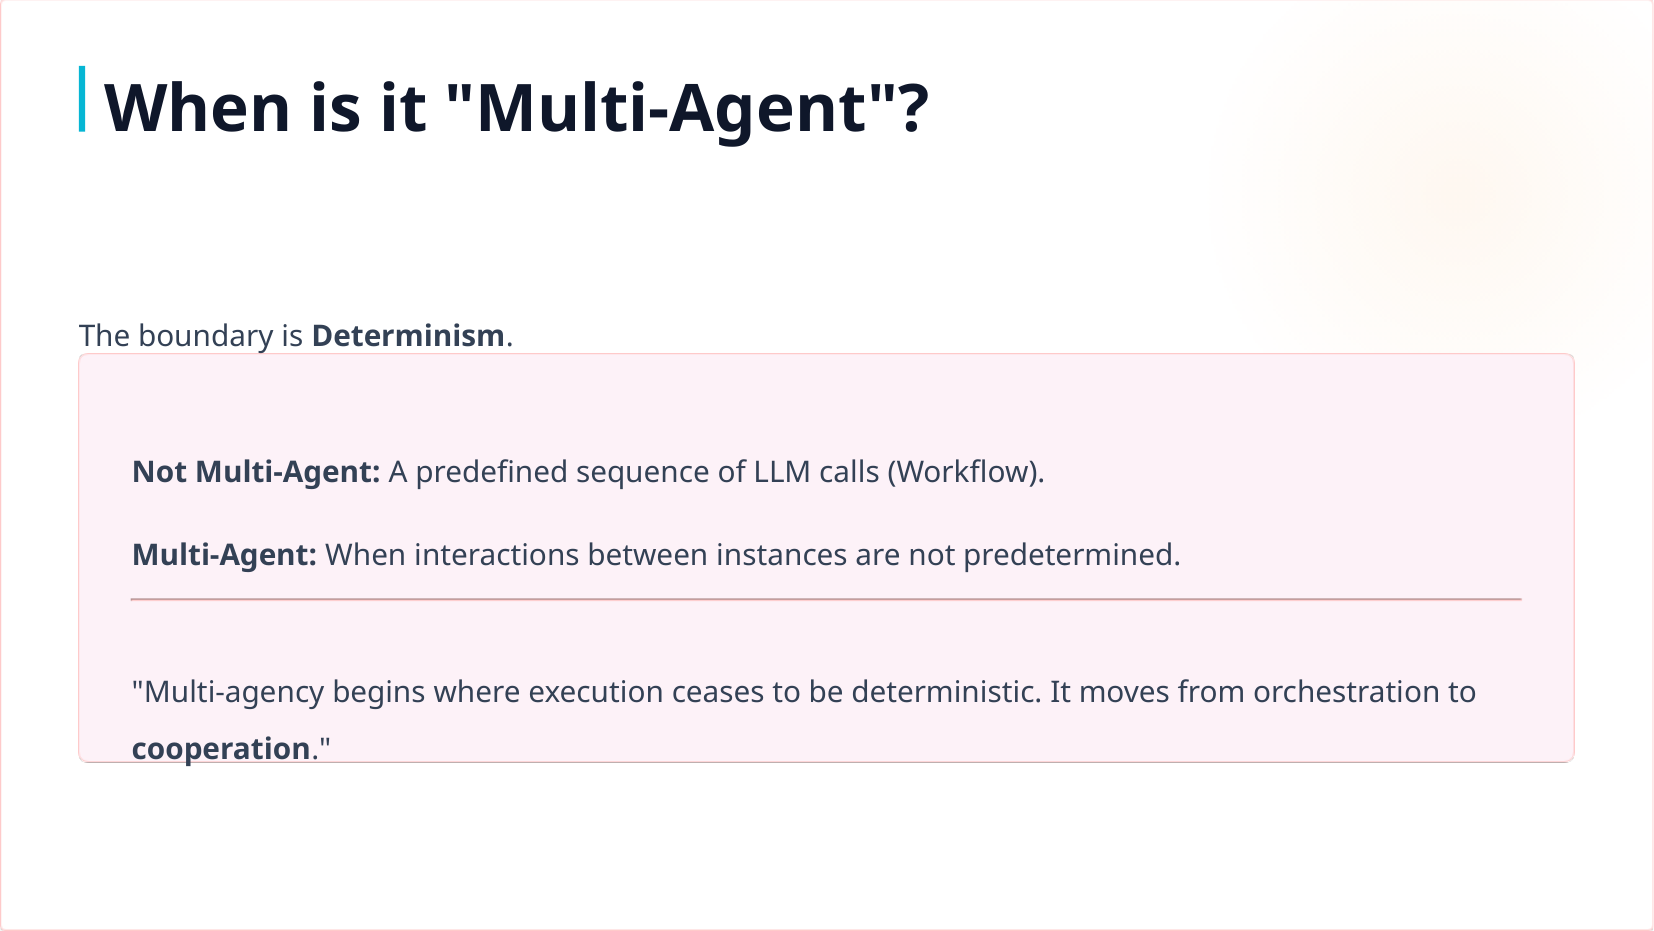

When is it "Multi-Agent"?
The boundary is Determinism.
Not Multi-Agent: A predefined sequence of LLM calls (Workflow).
Multi-Agent: When interactions between instances are not predetermined.
"Multi-agency begins where execution ceases to be deterministic. It moves from orchestration to cooperation."